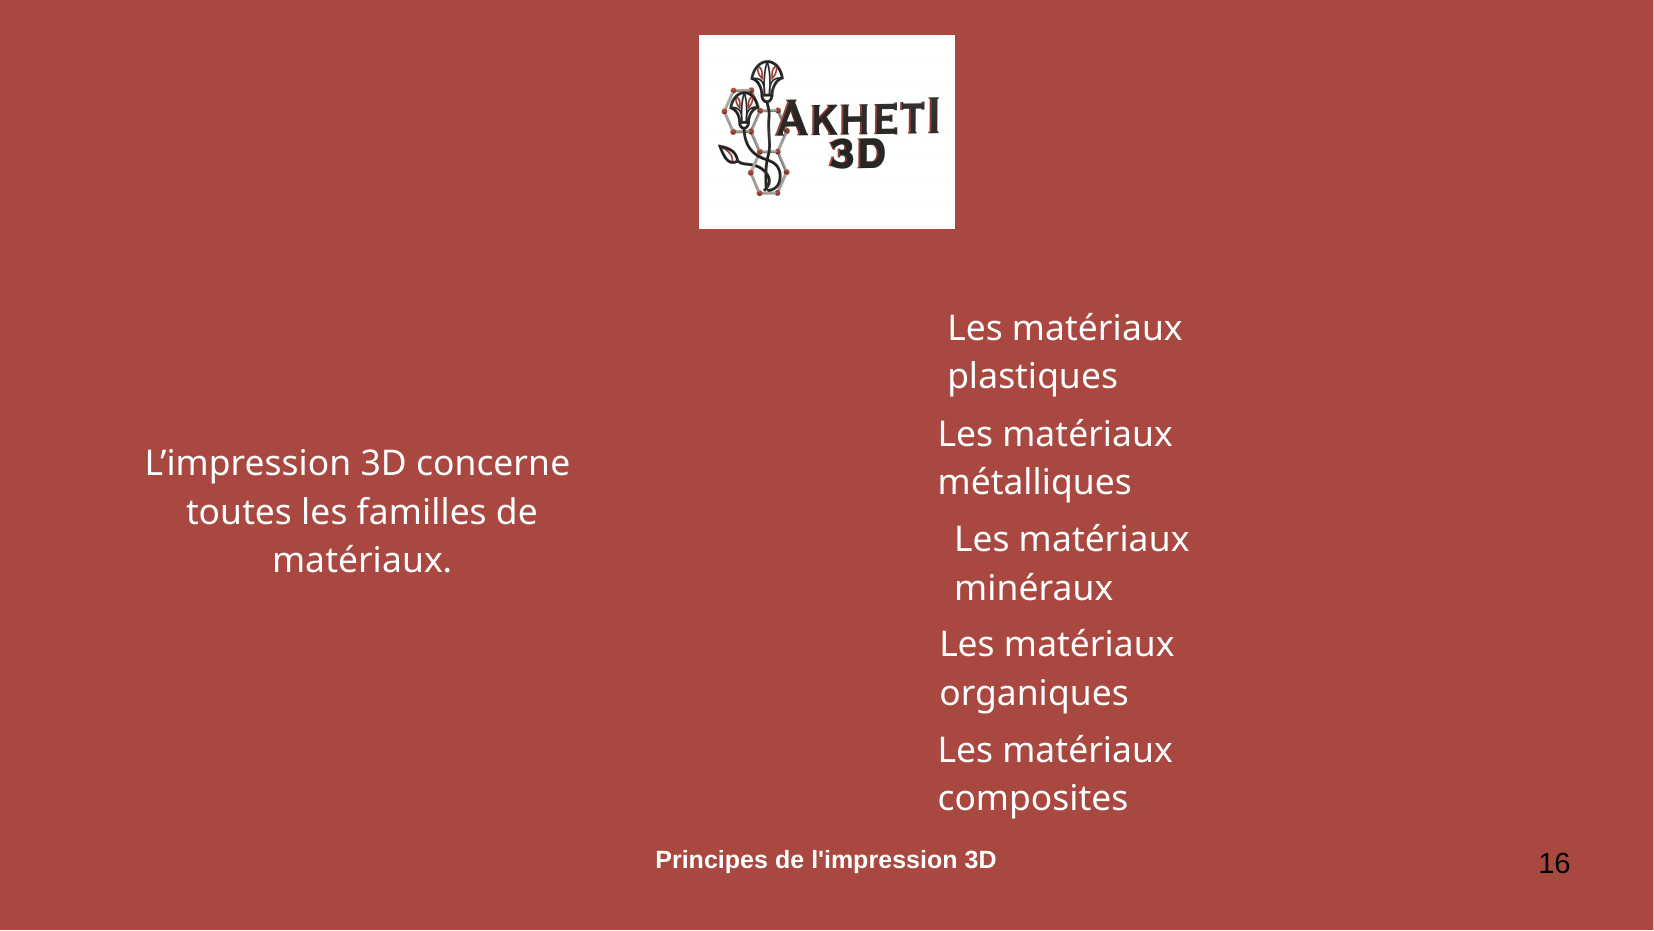

Les matériaux plastiques
Les matériaux métalliques
L’impression 3D concerne
toutes les familles de matériaux.
Les matériaux minéraux
Les matériaux organiques
Les matériaux composites
Principes de l'impression 3D
16